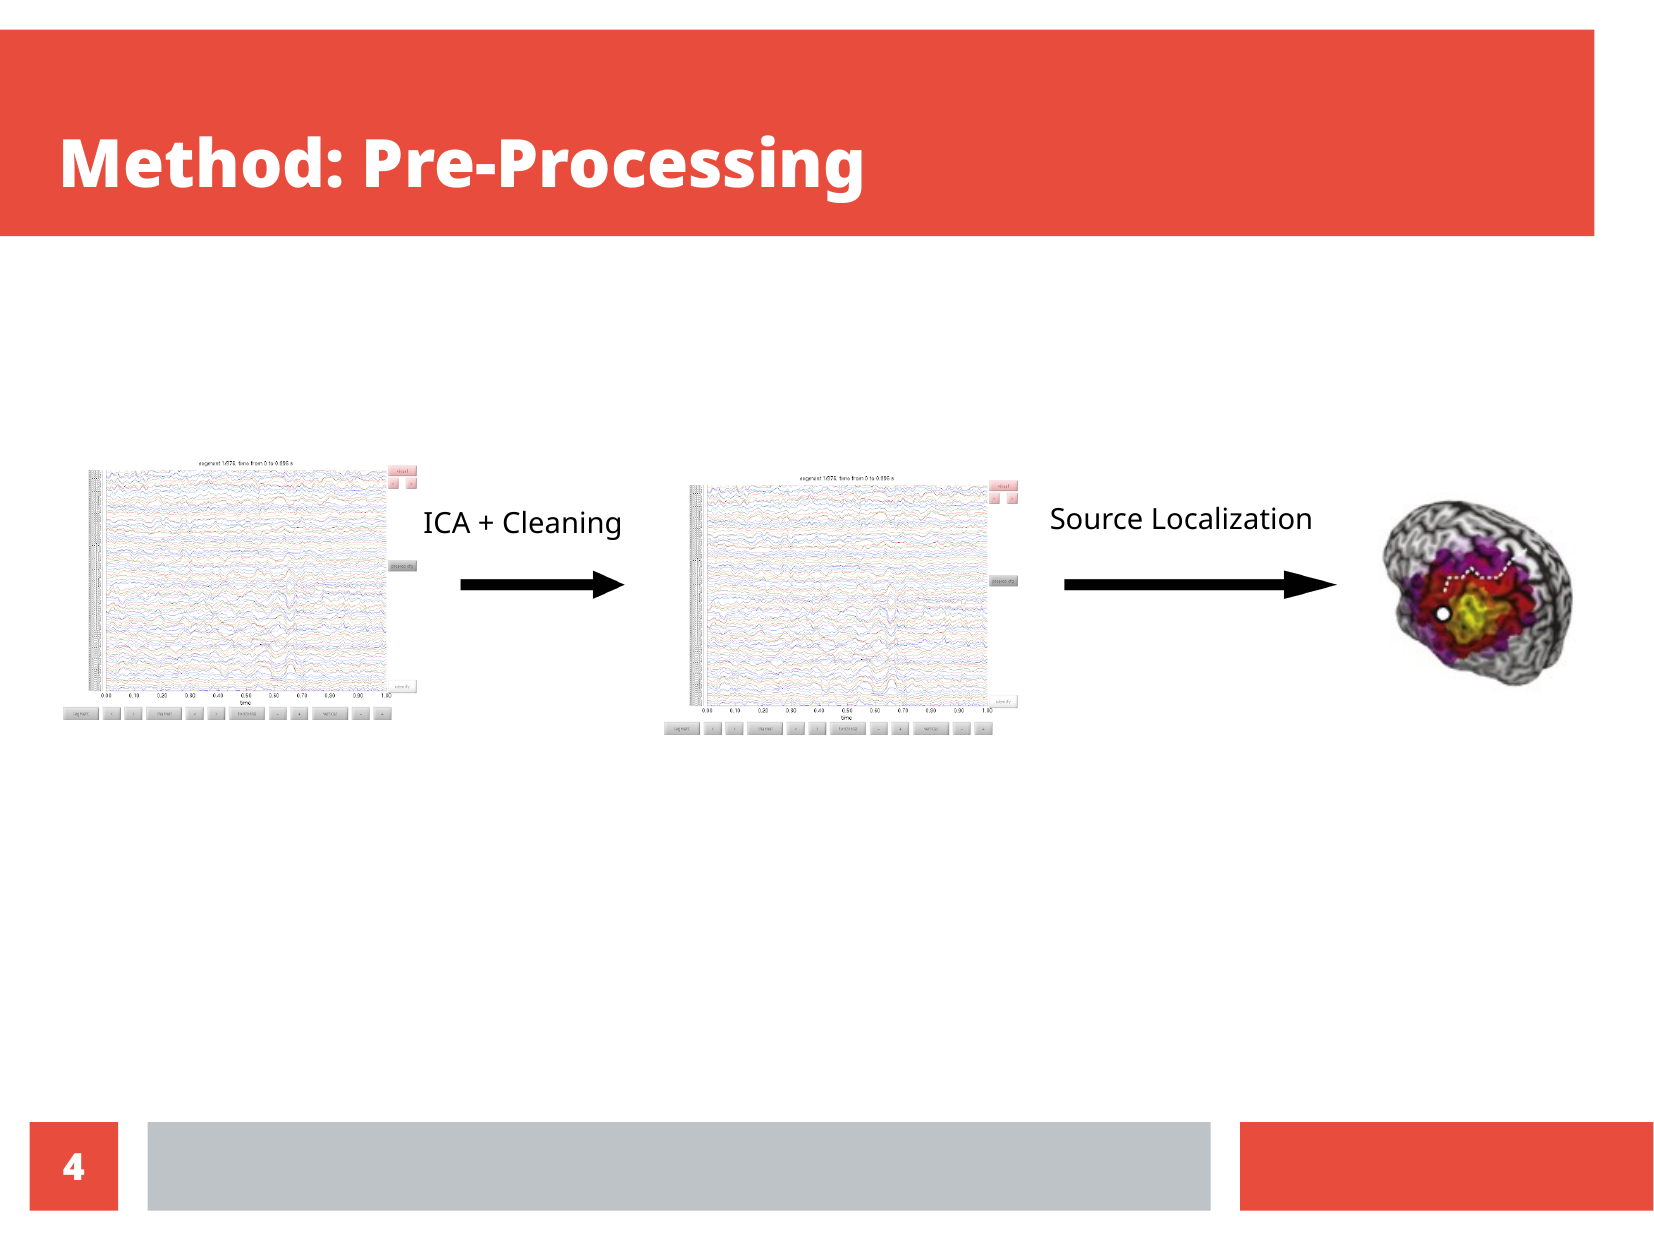

# Method: Pre-Processing
Source Localization
ICA + Cleaning
4